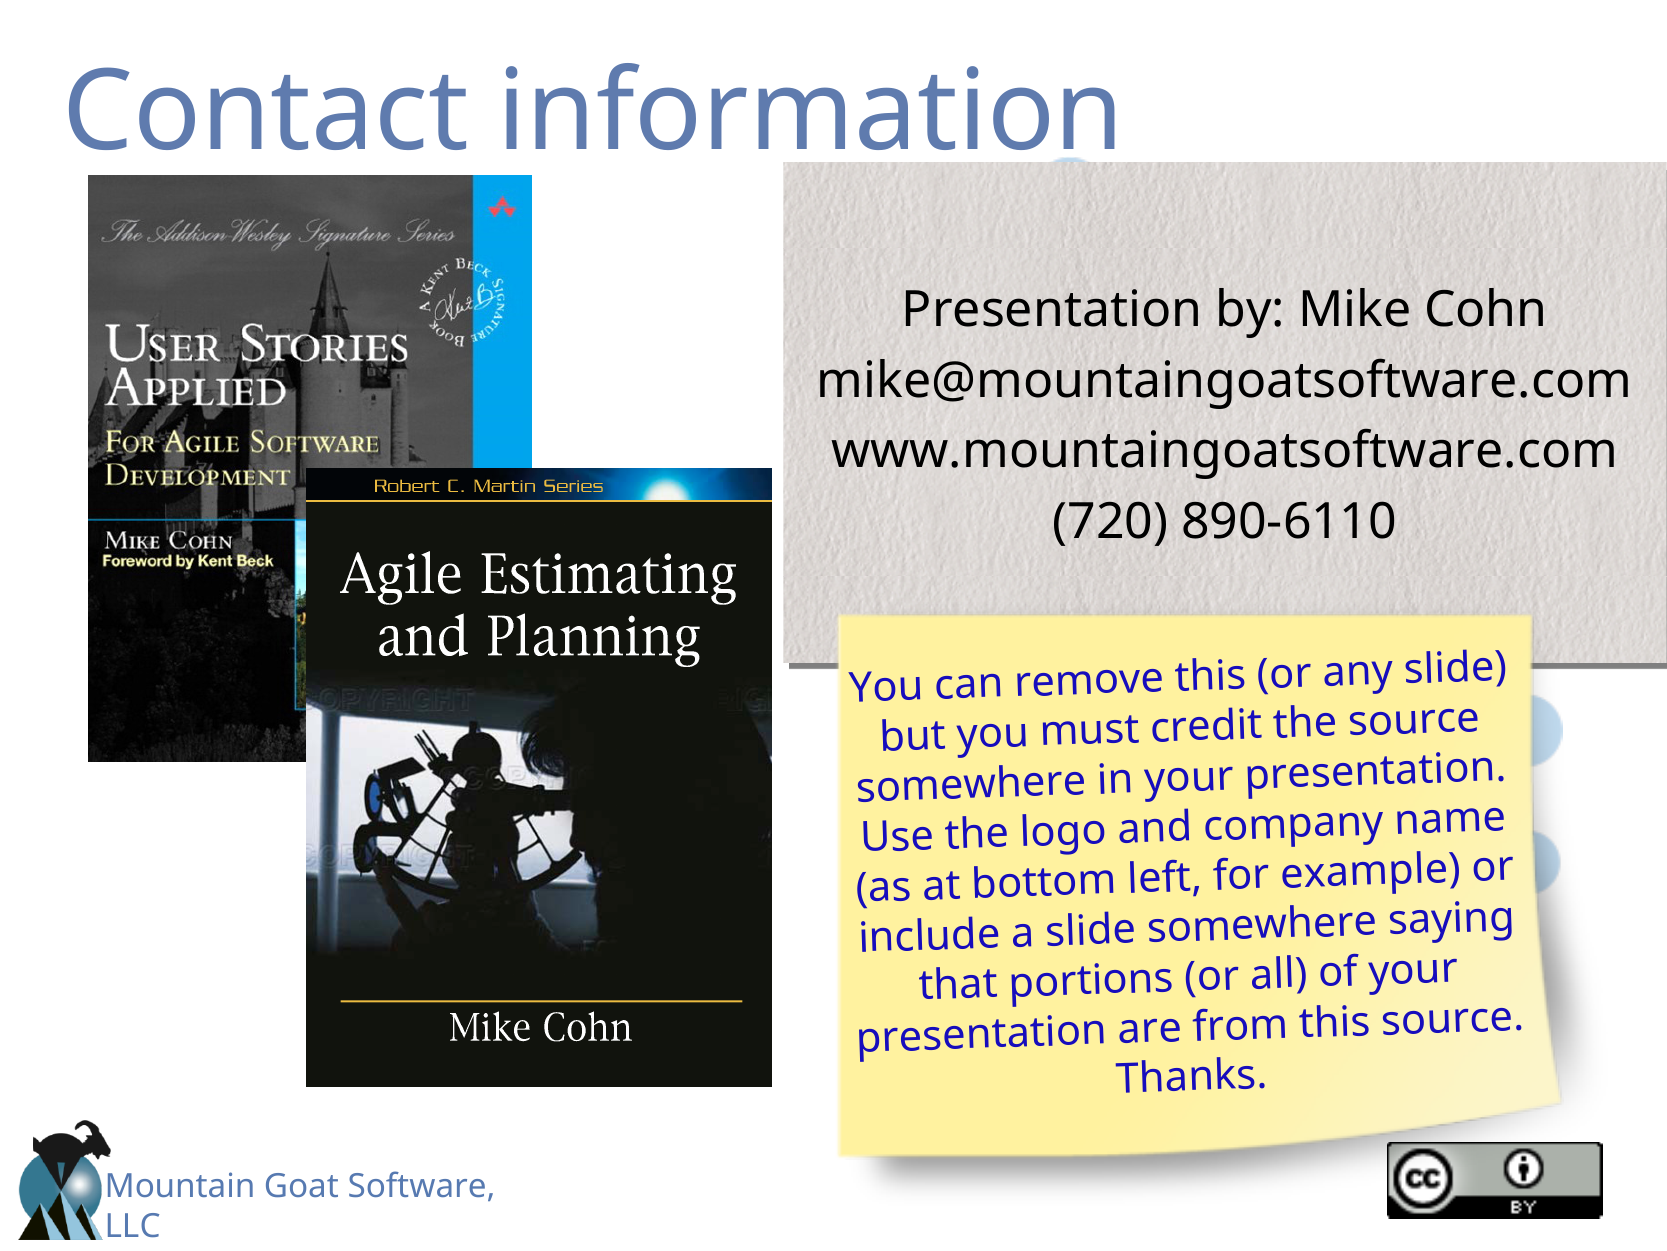

# Contact information
Presentation by: Mike Cohn
mike@mountaingoatsoftware.com
www.mountaingoatsoftware.com
(720) 890-6110
You can remove this (or any slide) but you must credit the source somewhere in your presentation. Use the logo and company name (as at bottom left, for example) or include a slide somewhere saying that portions (or all) of your presentation are from this source. Thanks.